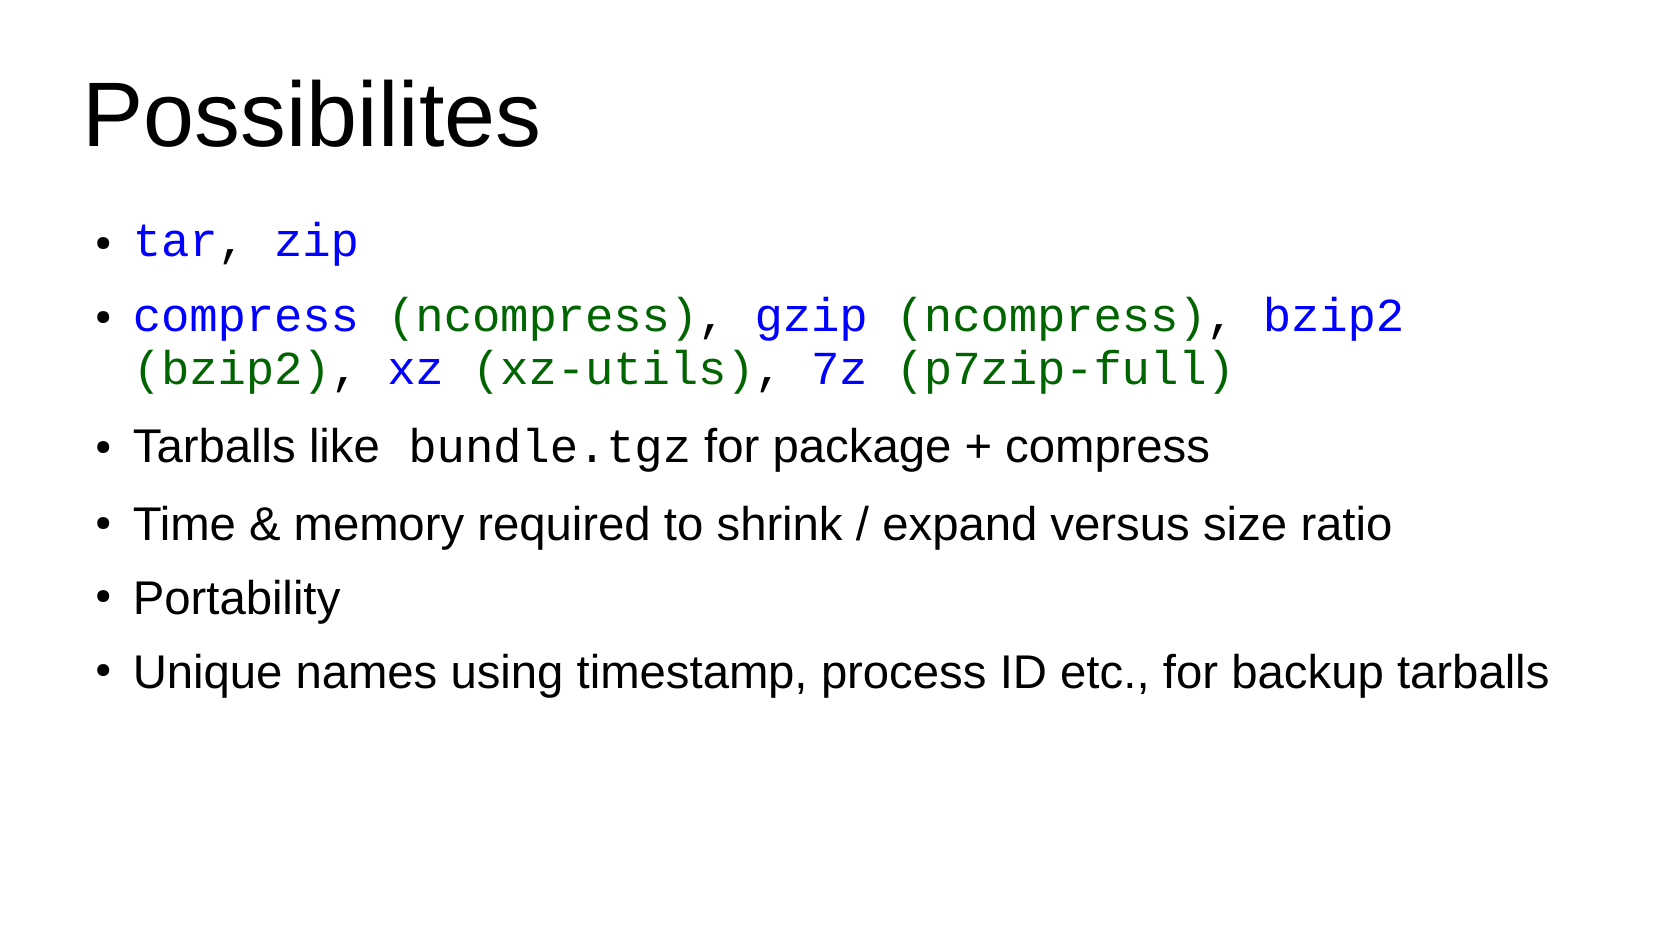

# Possibilites
tar, zip
compress (ncompress), gzip (ncompress), bzip2 (bzip2), xz (xz-utils), 7z (p7zip-full)
Tarballs like bundle.tgz for package + compress
Time & memory required to shrink / expand versus size ratio
Portability
Unique names using timestamp, process ID etc., for backup tarballs